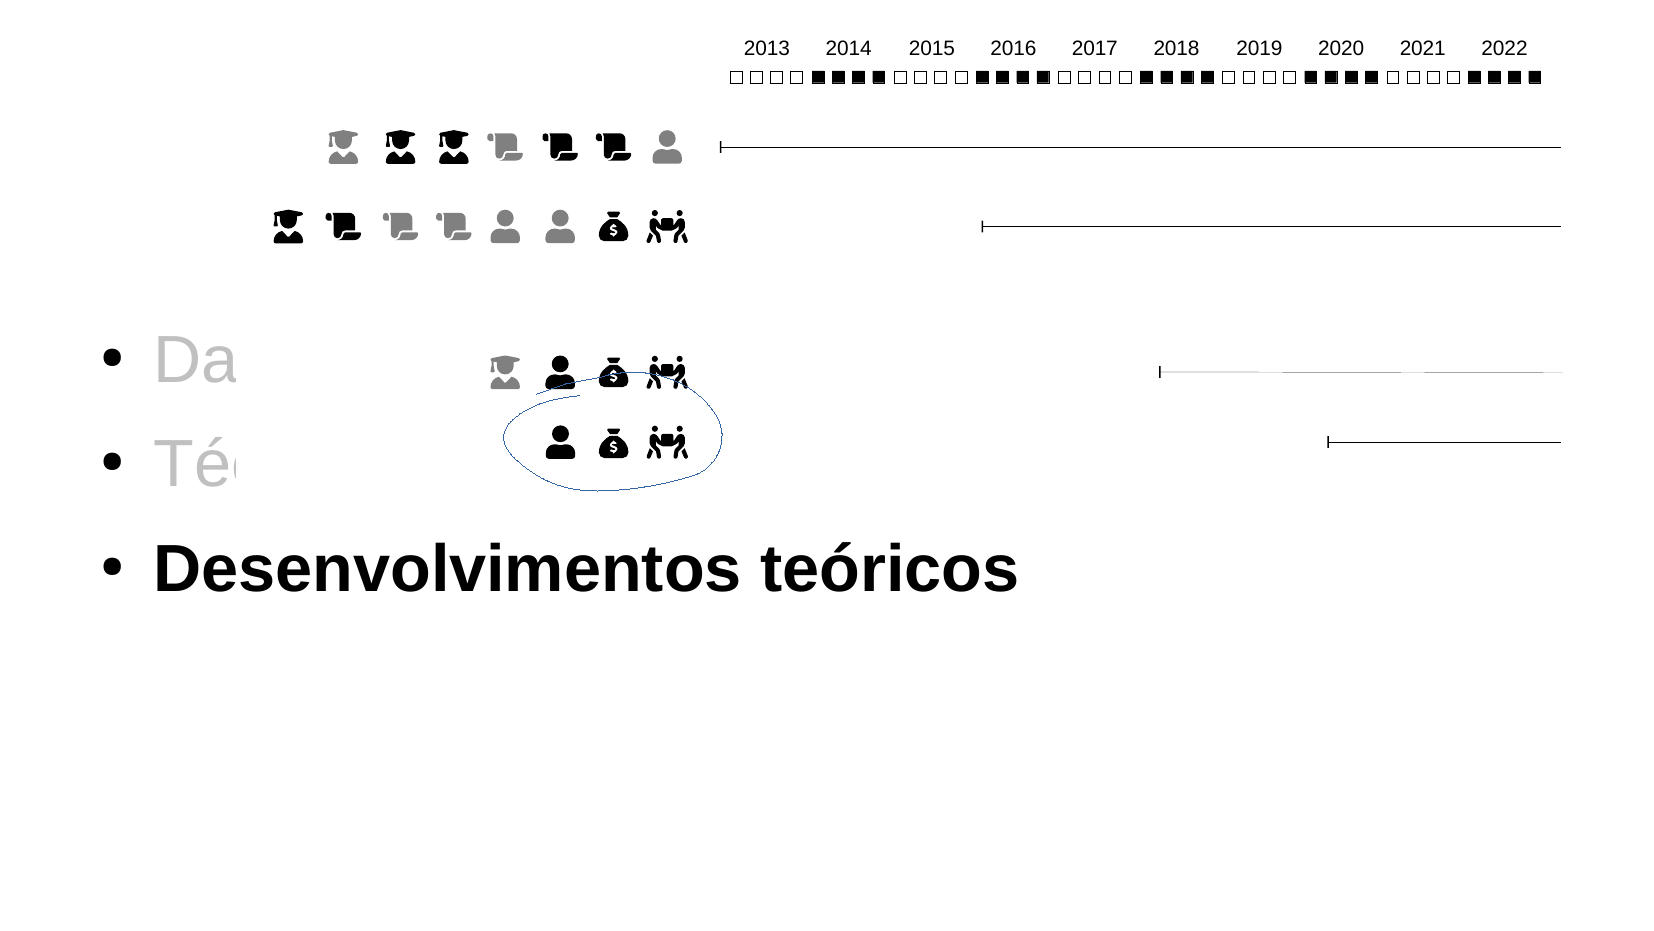

# 3 Apresentação detalhada das atividades científicas
Dados grav e mag
Técnica da camada equivalente
Desenvolvimentos teóricos